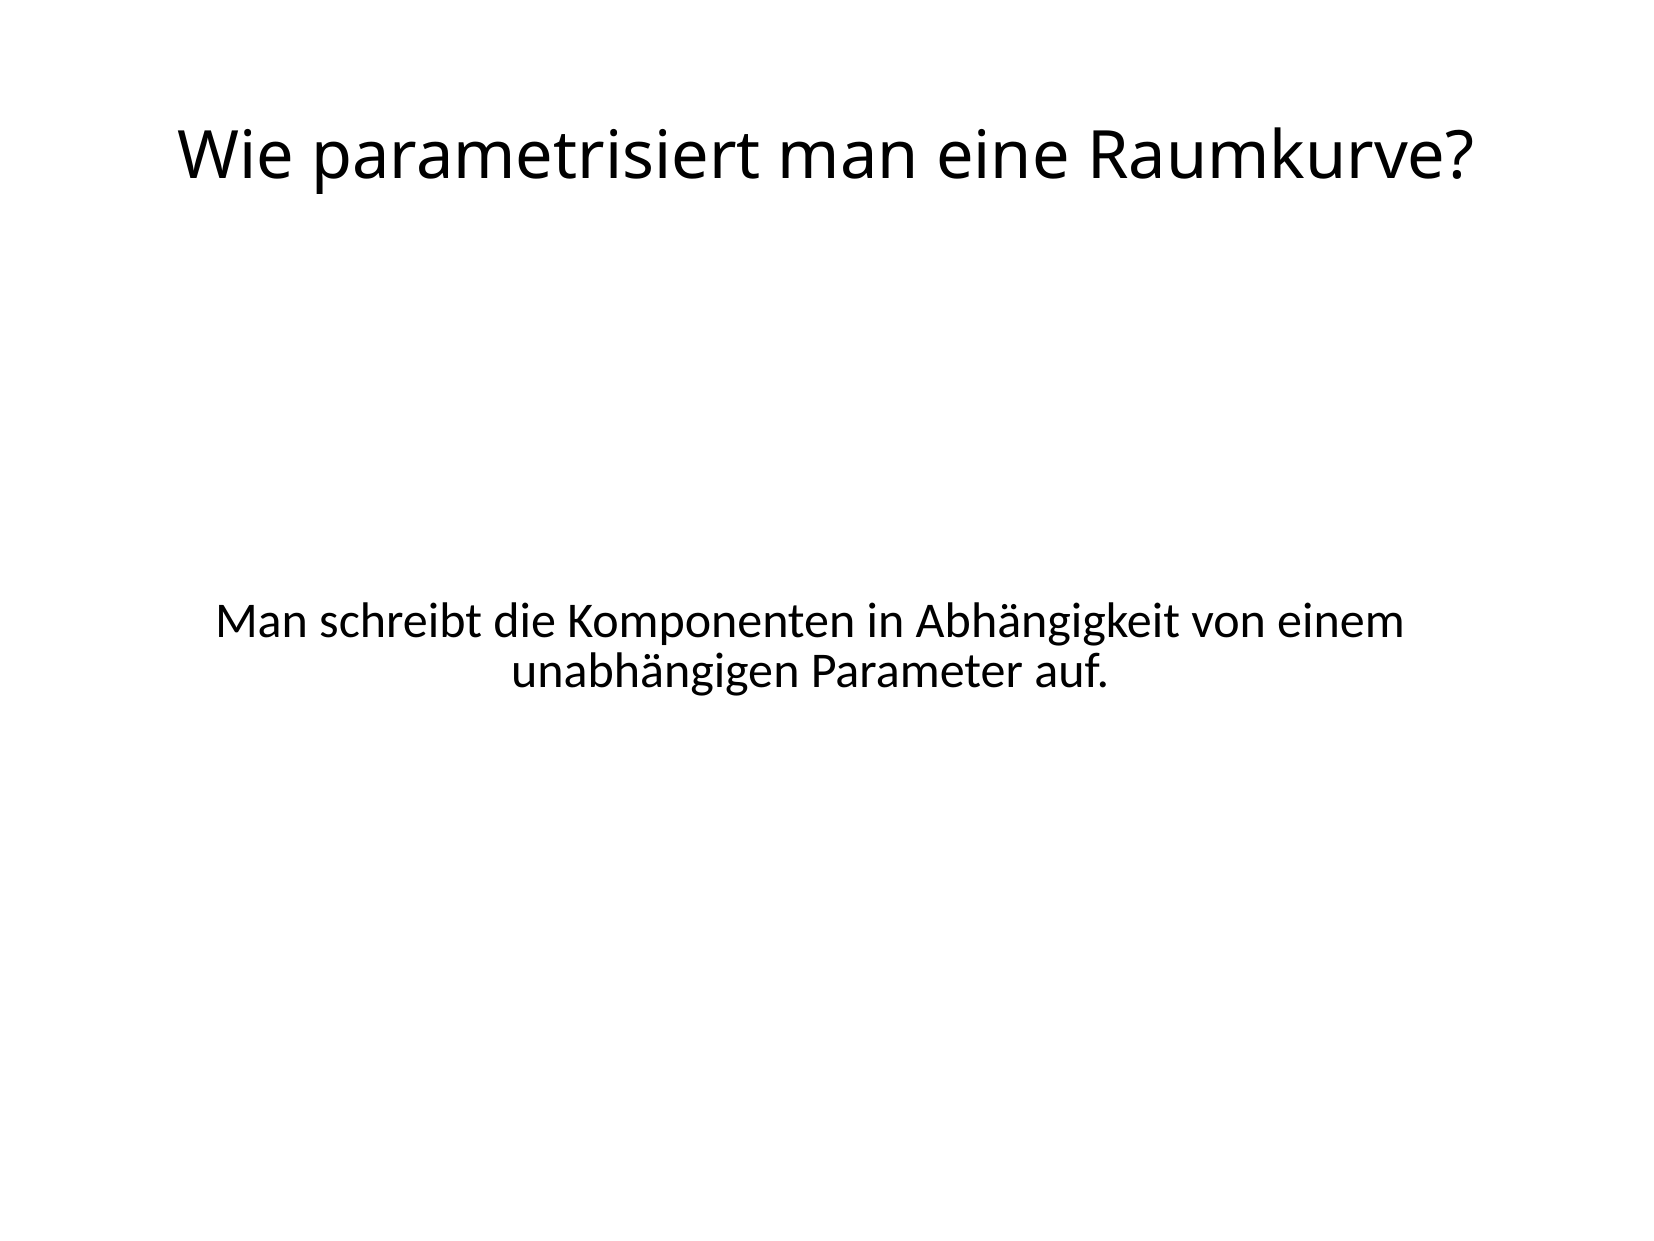

# Wie parametrisiert man eine Raumkurve?
Man schreibt die Komponenten in Abhängigkeit von einem unabhängigen Parameter auf.